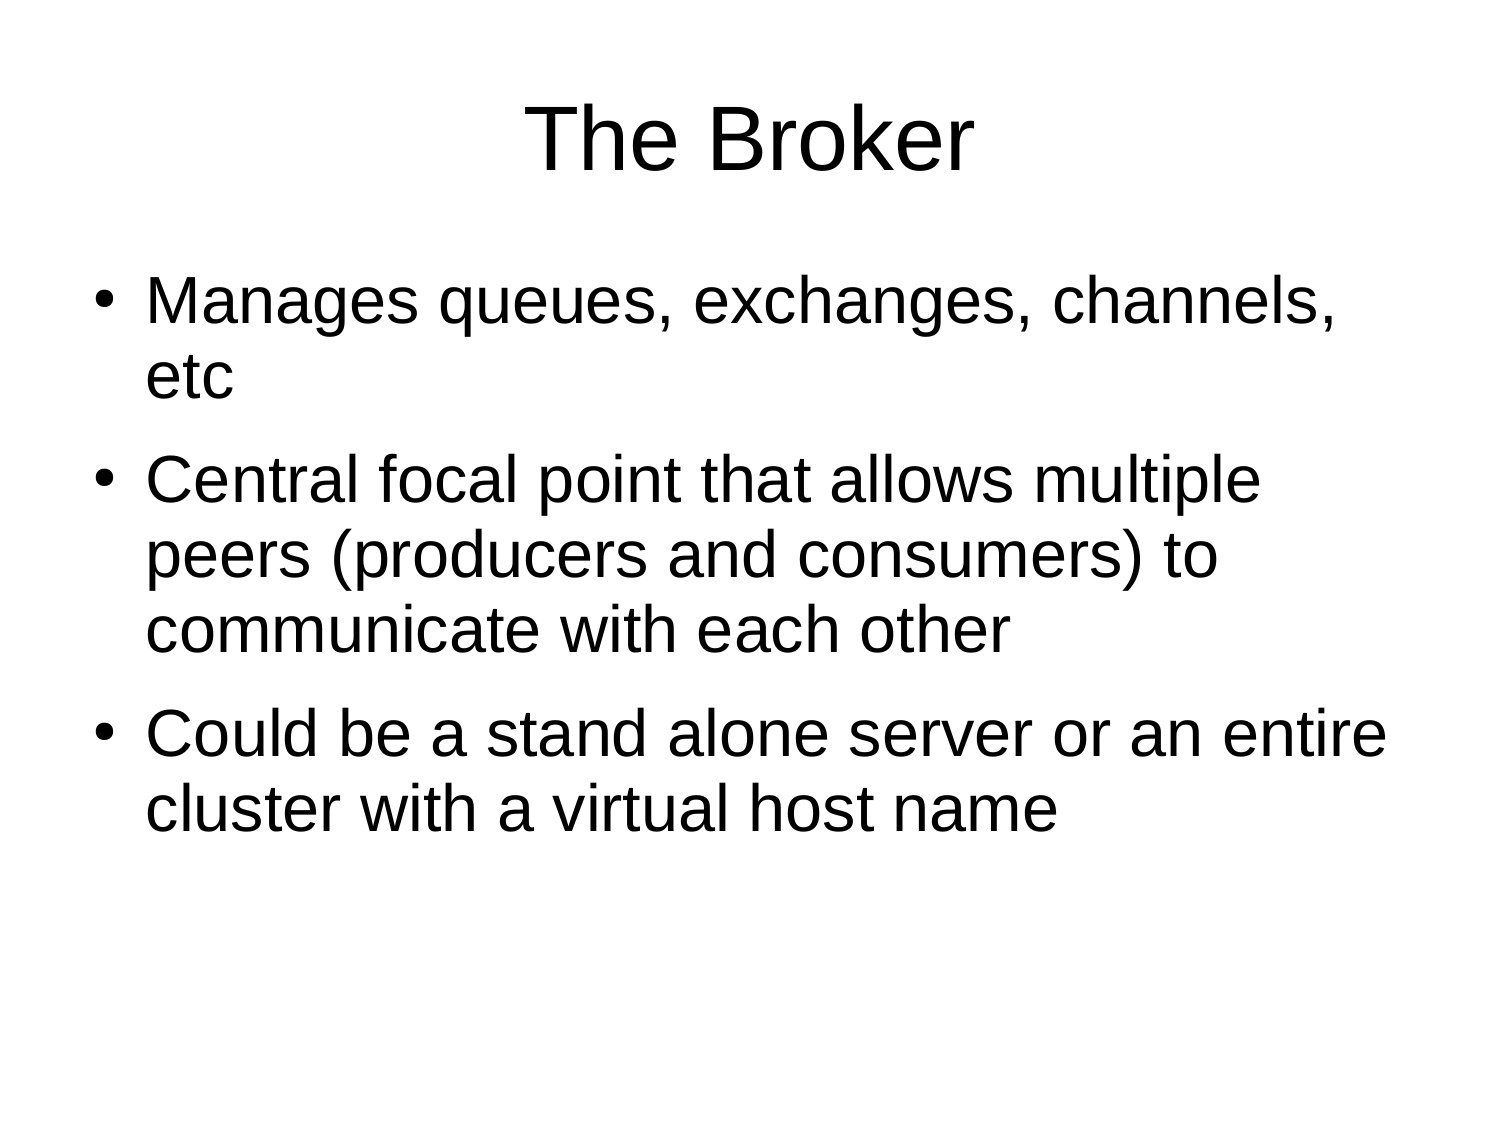

# The Broker
Manages queues, exchanges, channels, etc
Central focal point that allows multiple peers (producers and consumers) to communicate with each other
Could be a stand alone server or an entire cluster with a virtual host name